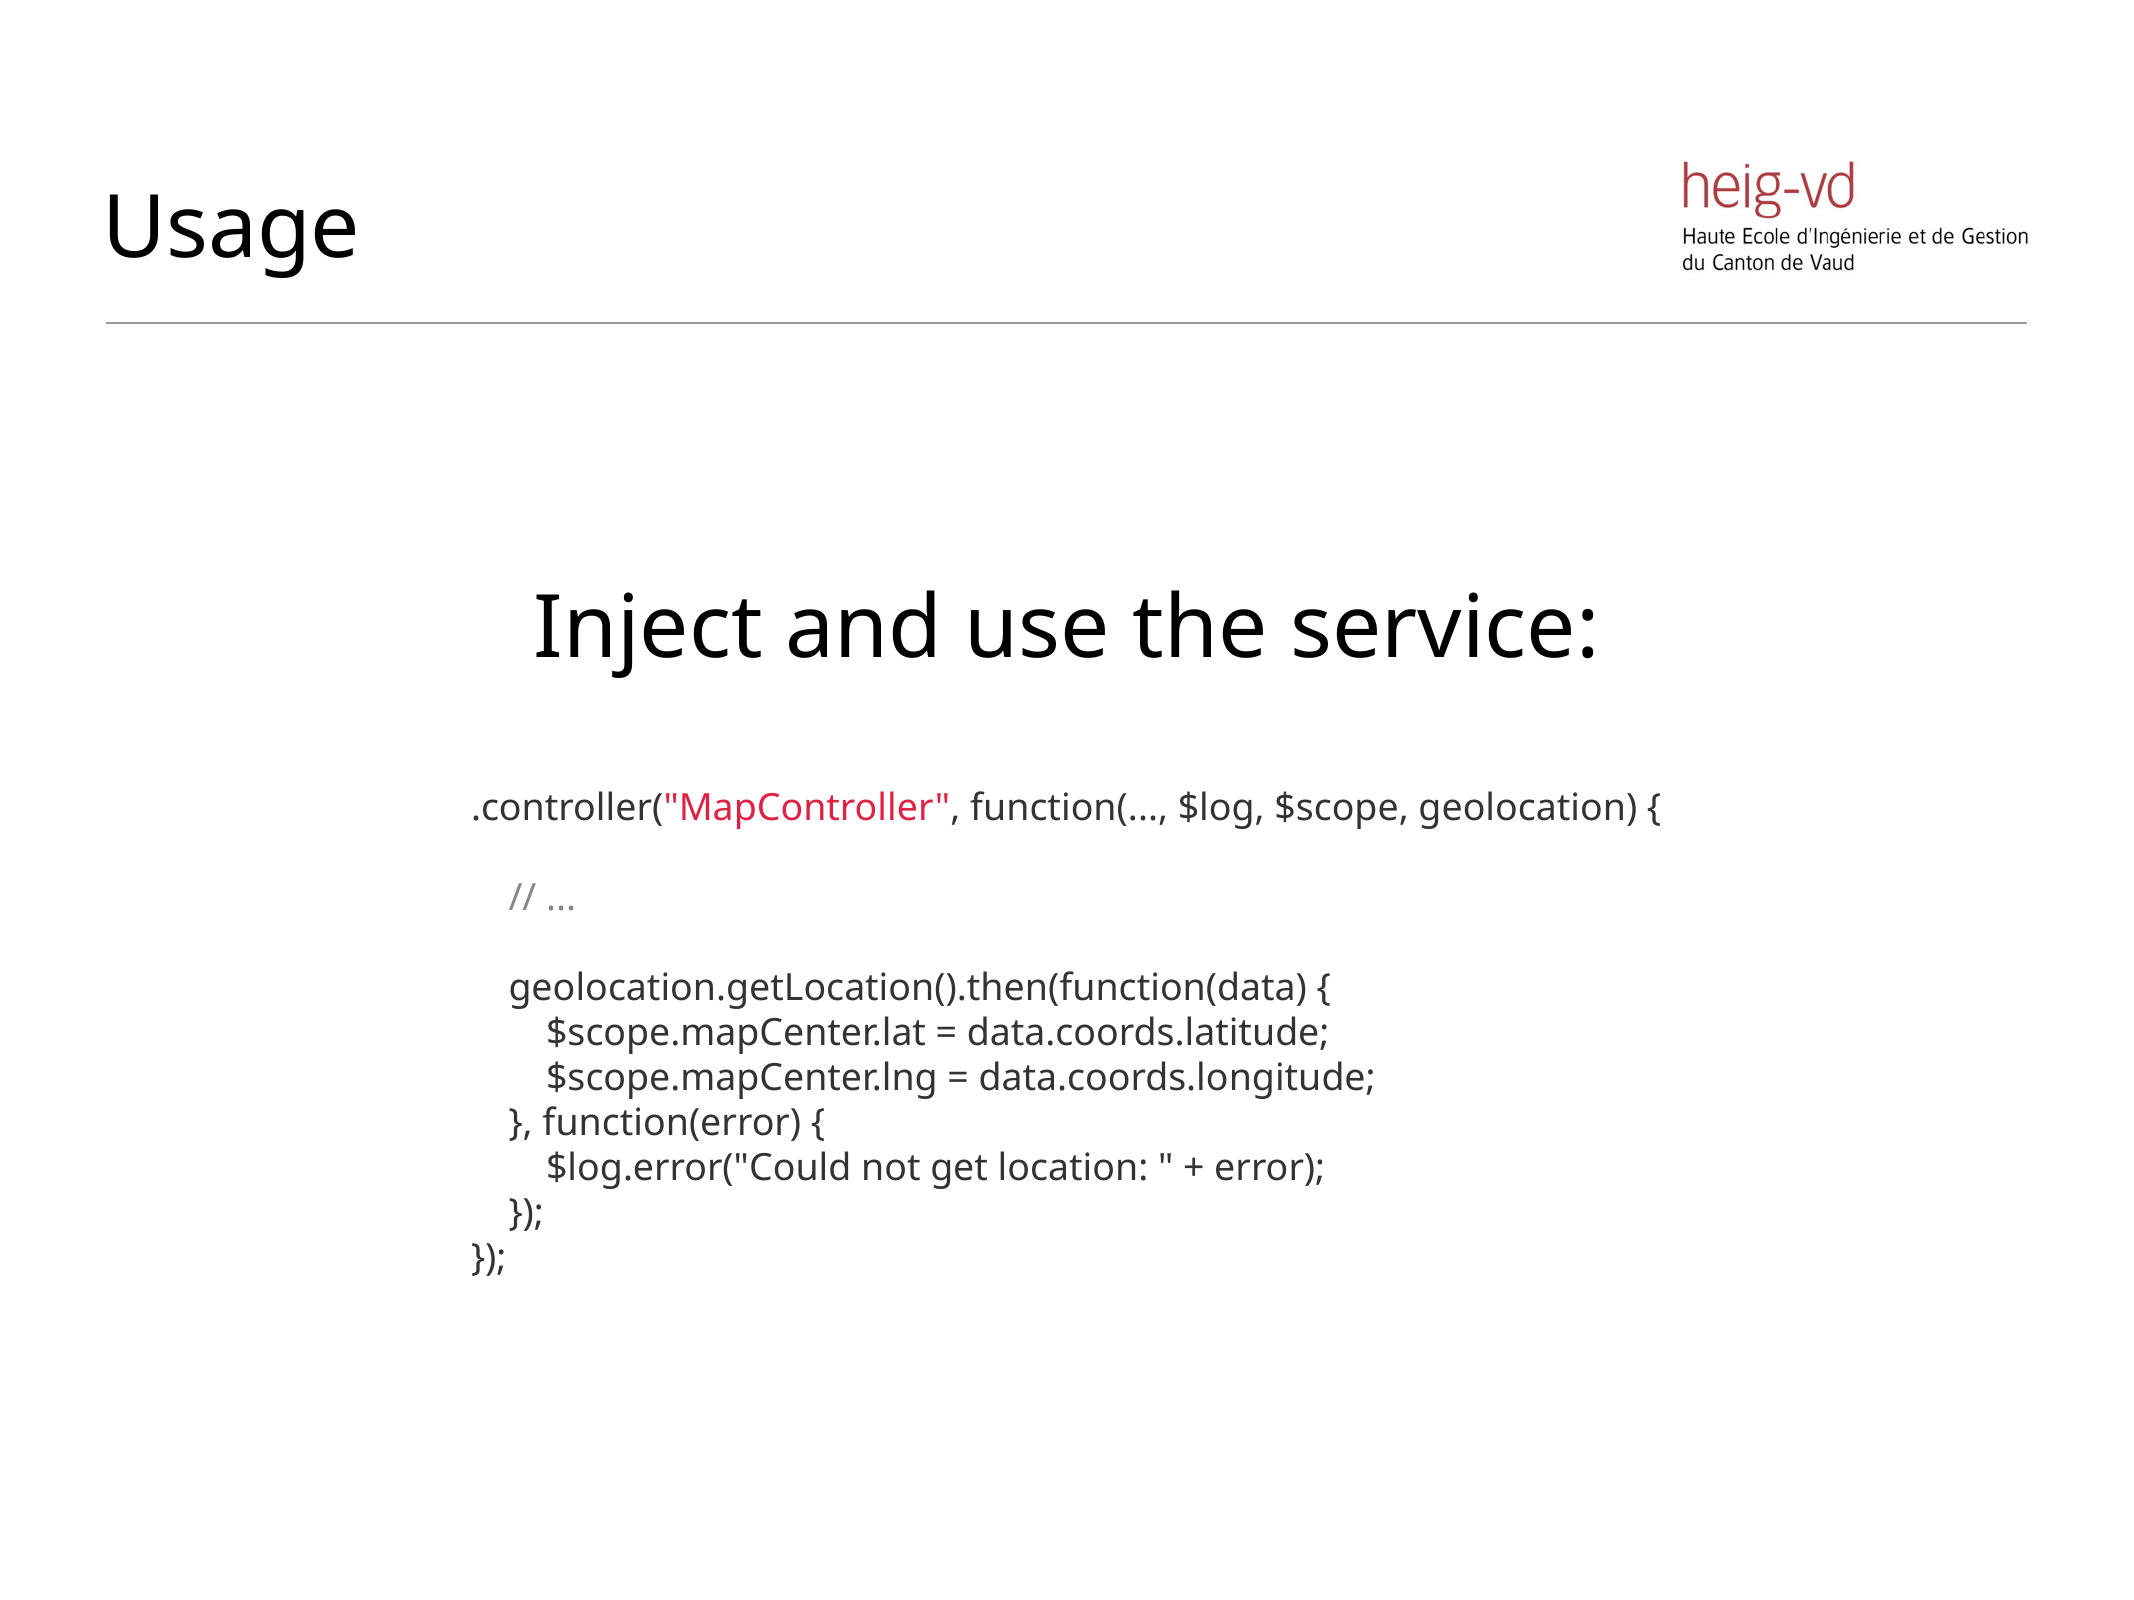

# Usage
Inject and use the service:
.controller("MapController", function(..., $log, $scope, geolocation) {
// ...
geolocation.getLocation().then(function(data) {
$scope.mapCenter.lat = data.coords.latitude;
$scope.mapCenter.lng = data.coords.longitude;
}, function(error) {
$log.error("Could not get location: " + error);
});
});